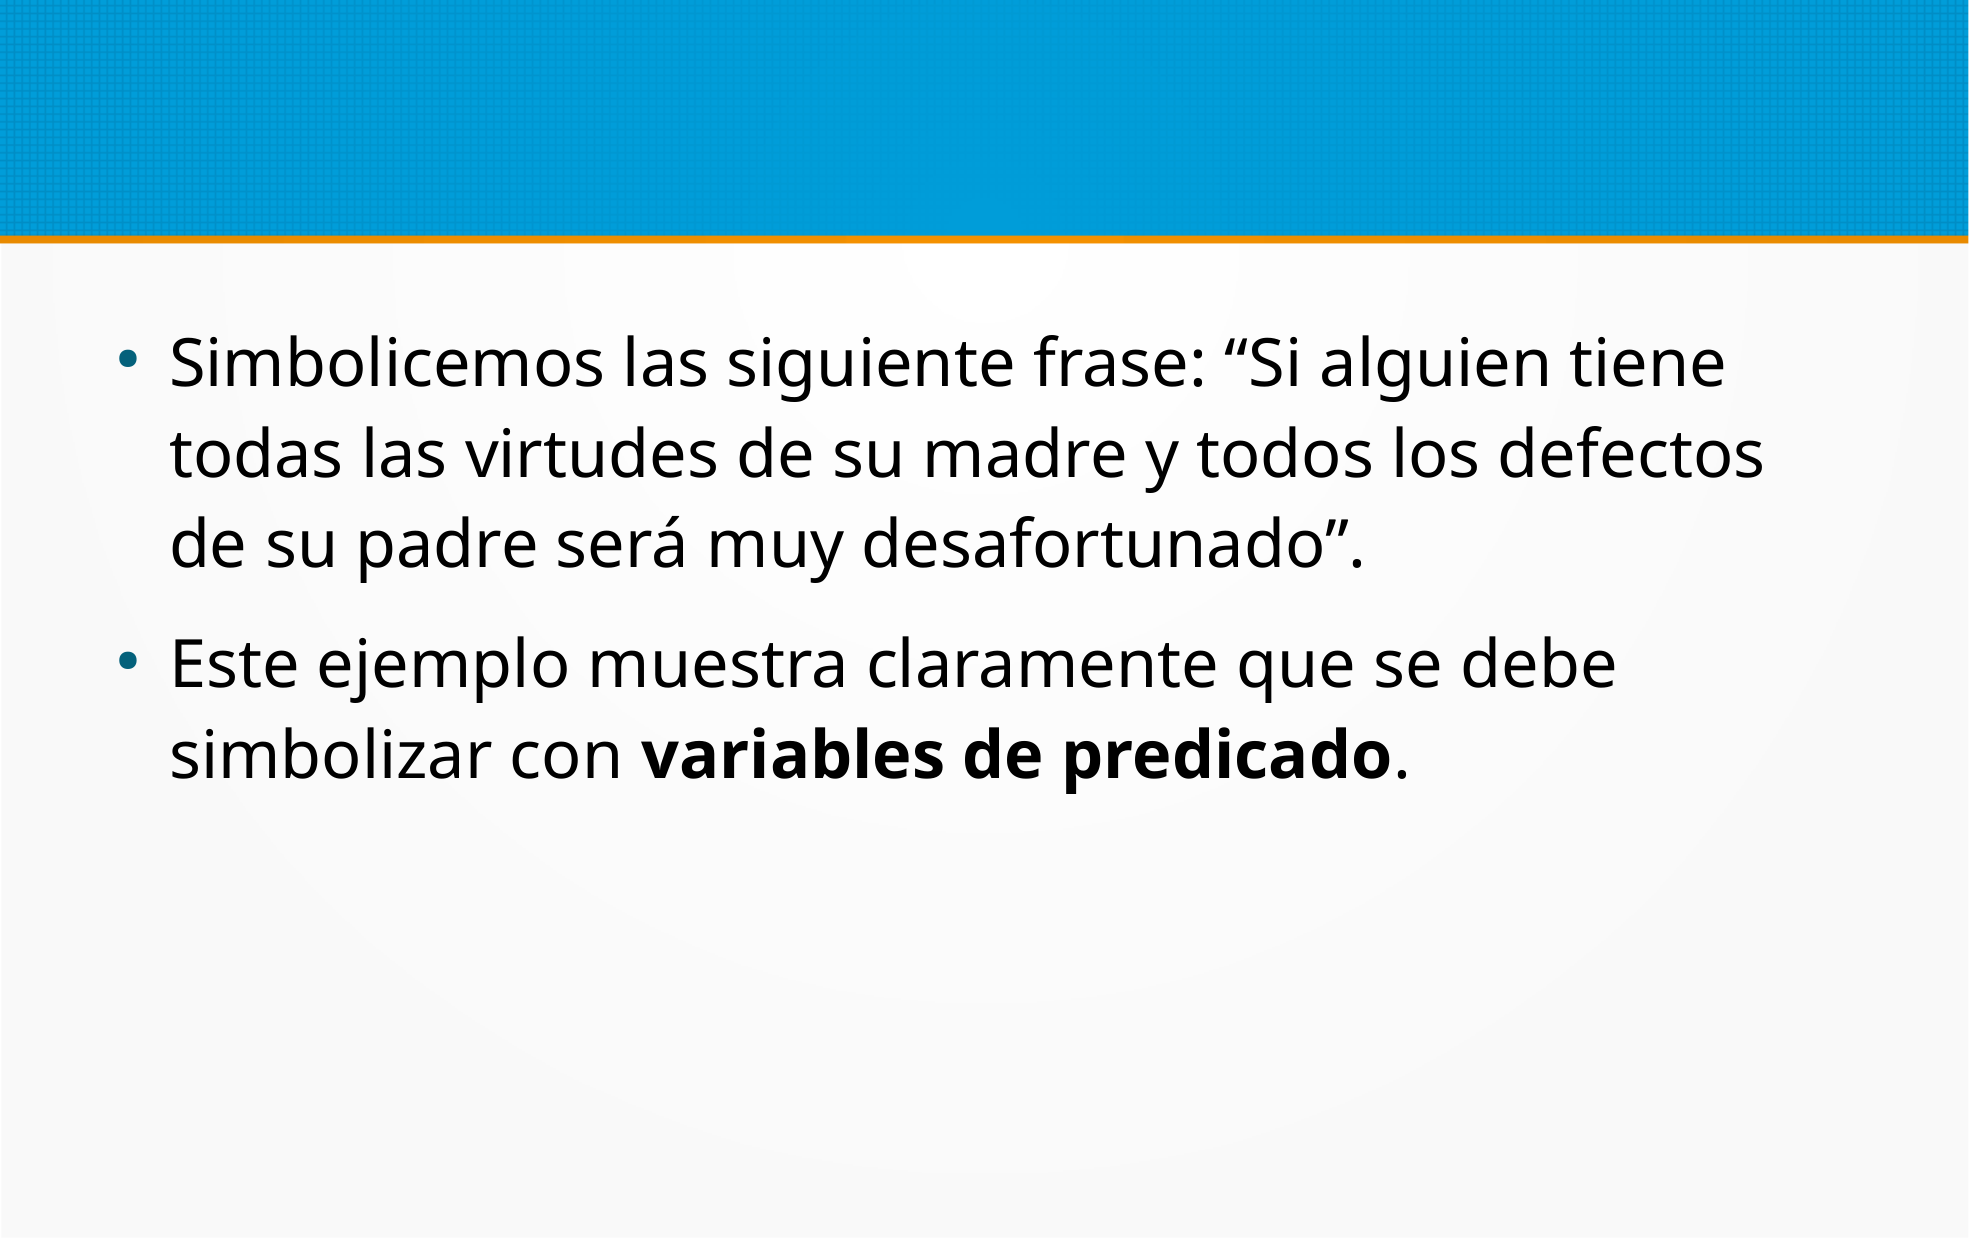

#
Simbolicemos las siguiente frase: “Si alguien tiene todas las virtudes de su madre y todos los defectos de su padre será muy desafortunado”.
Este ejemplo muestra claramente que se debe simbolizar con variables de predicado.